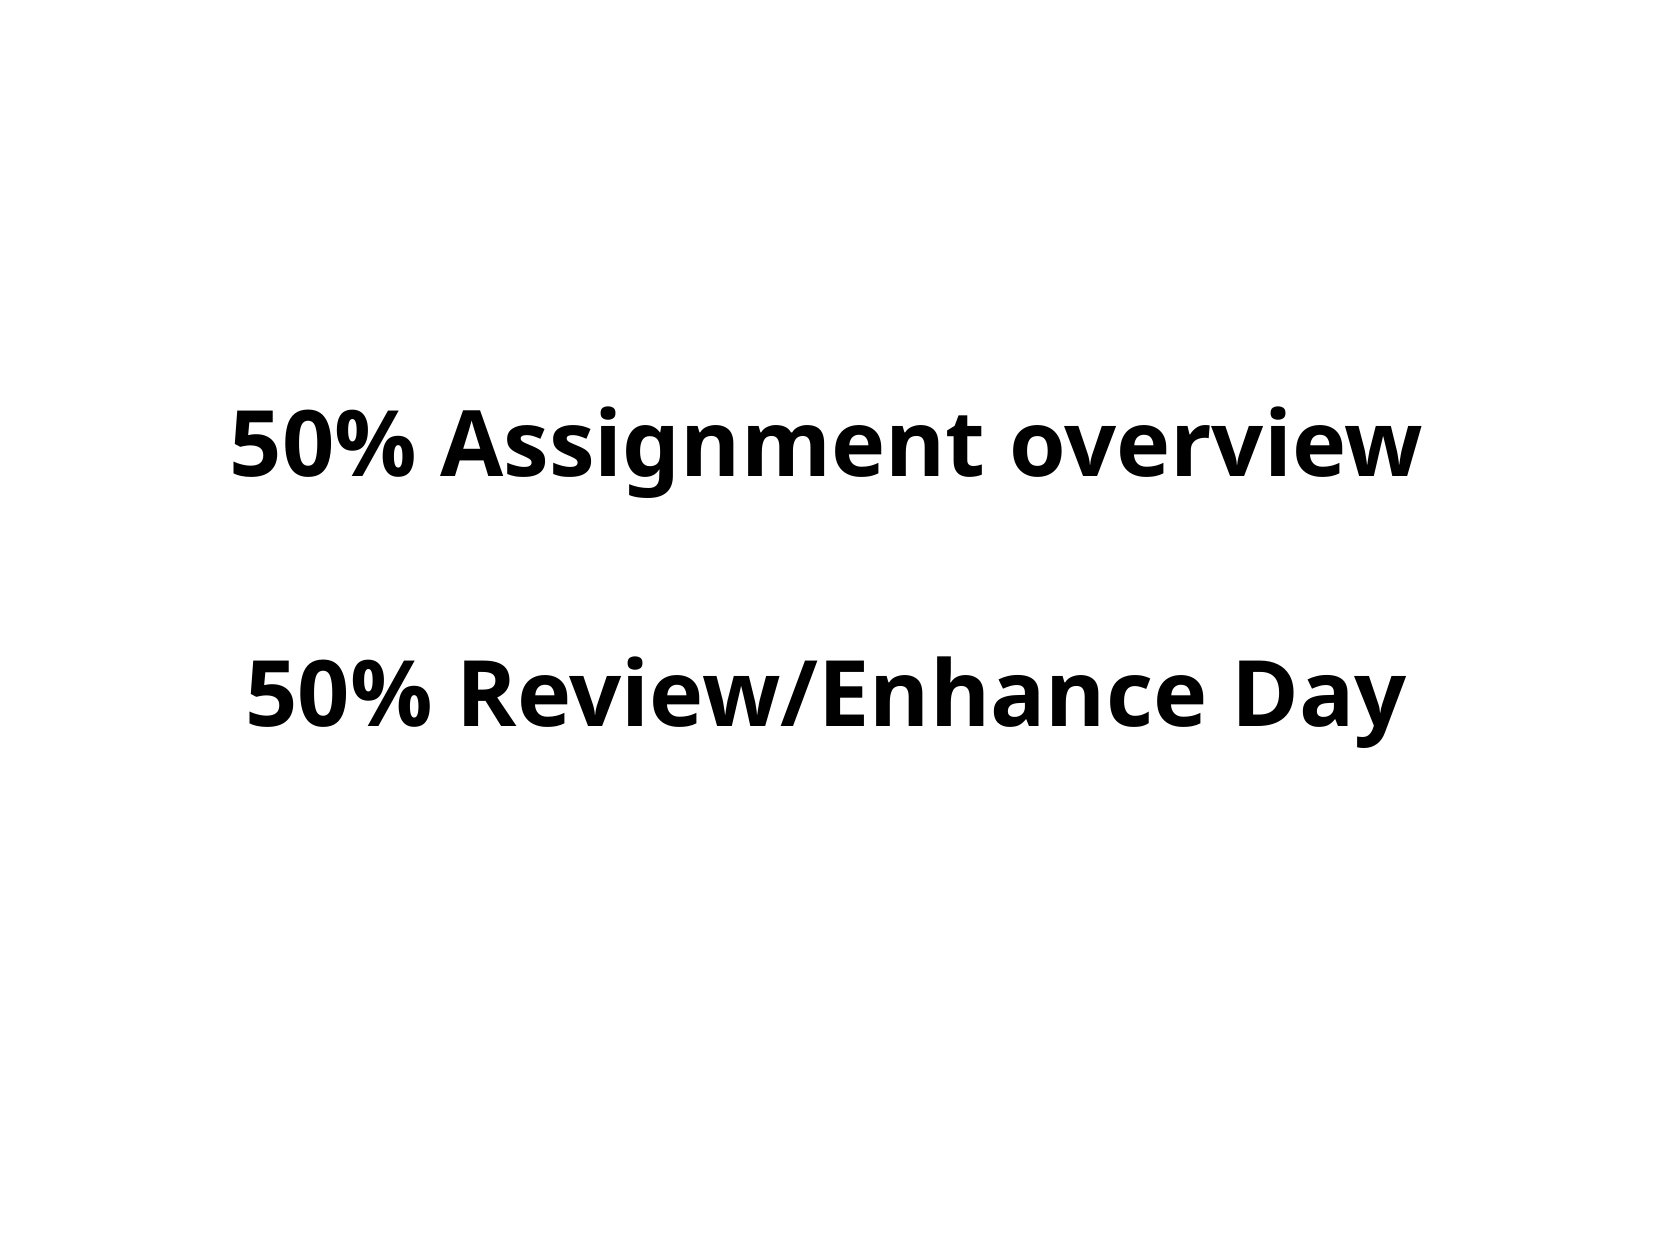

# 50% Assignment overview 50% Review/Enhance Day